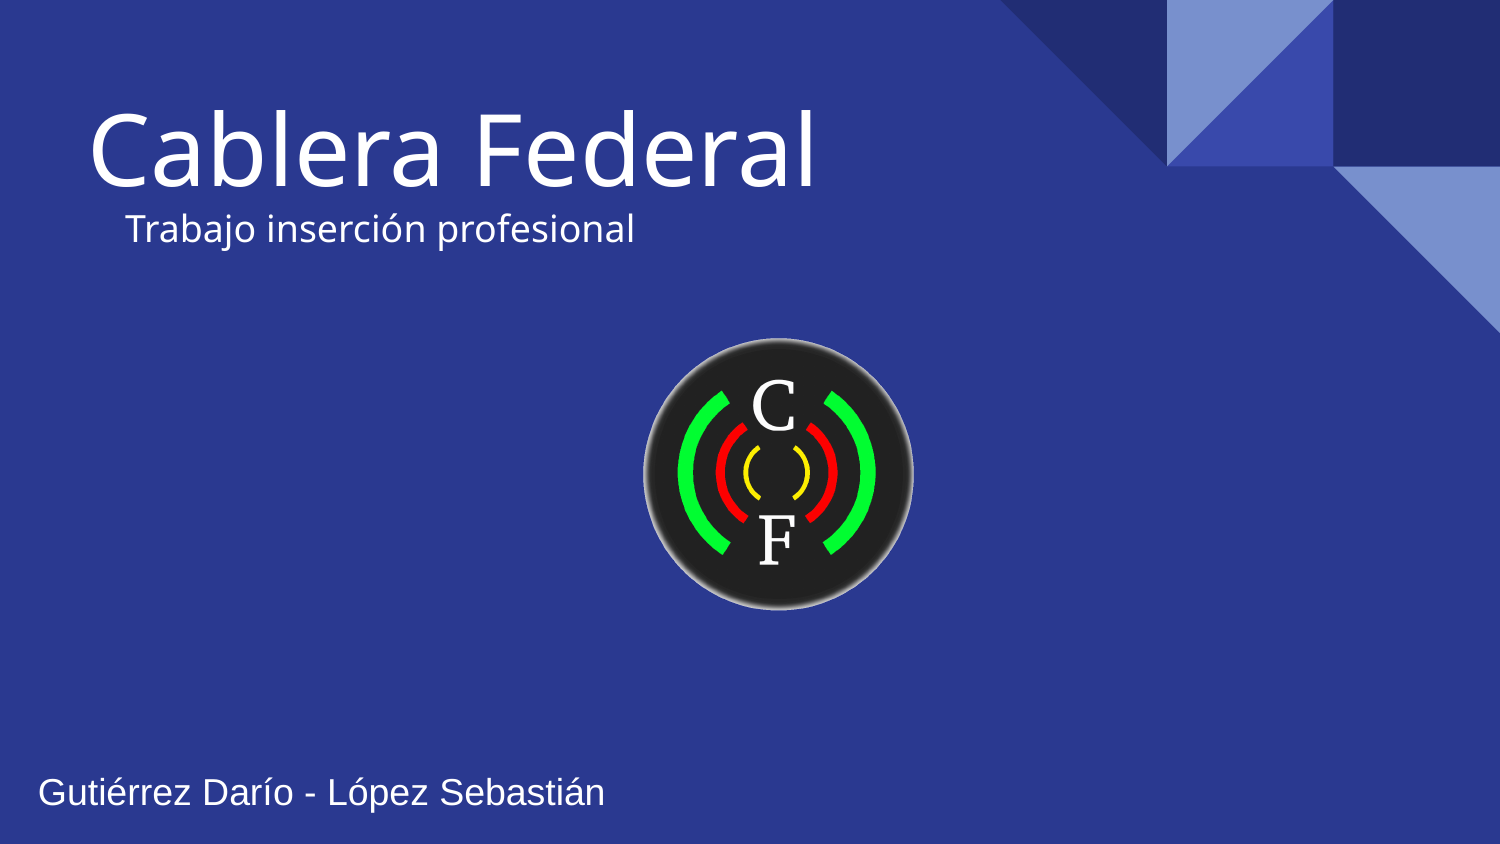

# Cablera Federal
Trabajo inserción profesional
Gutiérrez Darío - López Sebastián